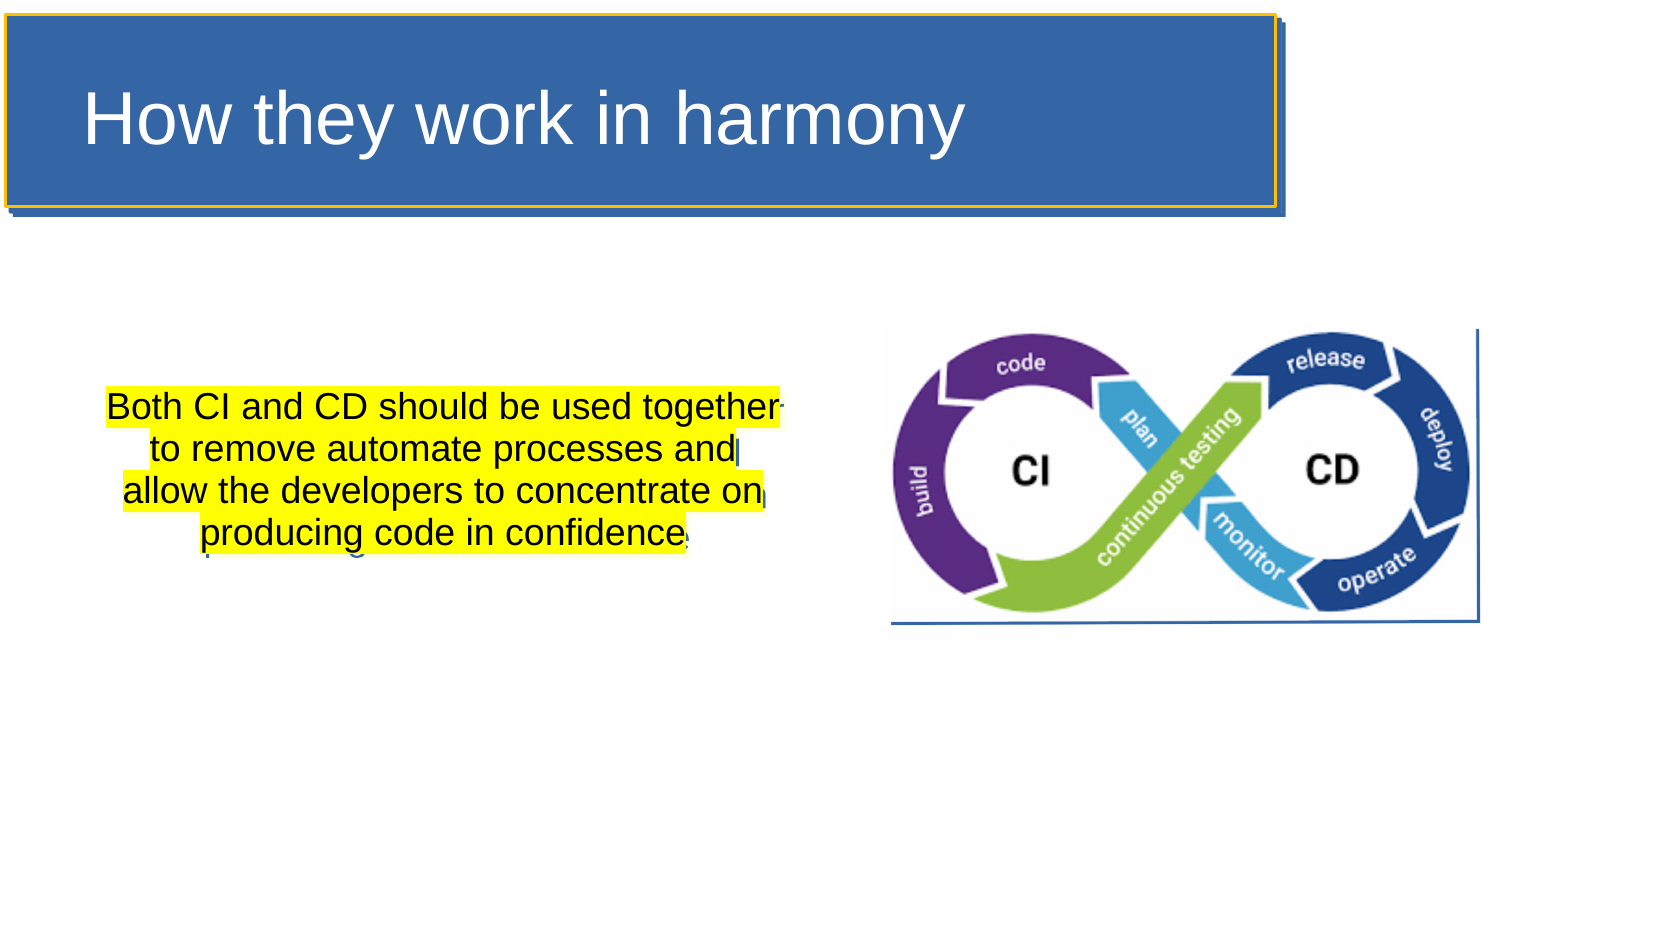

# How they work in harmony
Both CI and CD should be used together to remove automate processes and allow the developers to concentrate on producing code in confidence